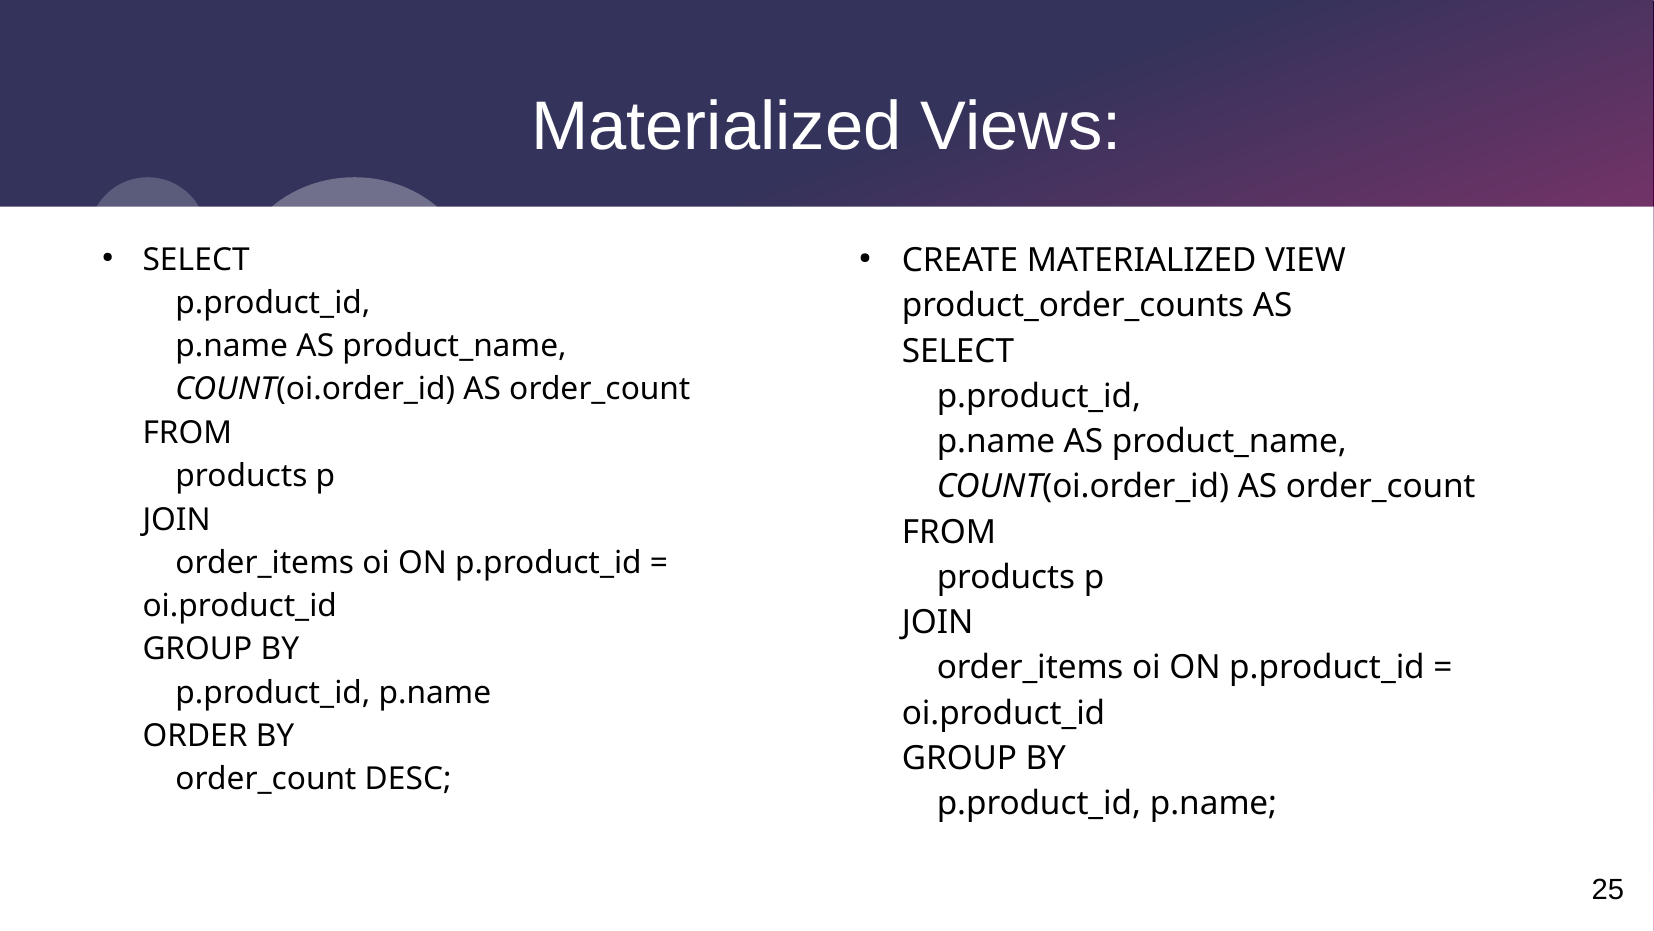

# Materialized Views:
SELECT
 p.product_id,
 p.name AS product_name,
 COUNT(oi.order_id) AS order_count
FROM
 products p
JOIN
 order_items oi ON p.product_id = oi.product_id
GROUP BY
 p.product_id, p.name
ORDER BY
 order_count DESC;
CREATE MATERIALIZED VIEW product_order_counts AS
SELECT
 p.product_id,
 p.name AS product_name,
 COUNT(oi.order_id) AS order_count
FROM
 products p
JOIN
 order_items oi ON p.product_id = oi.product_id
GROUP BY
 p.product_id, p.name;